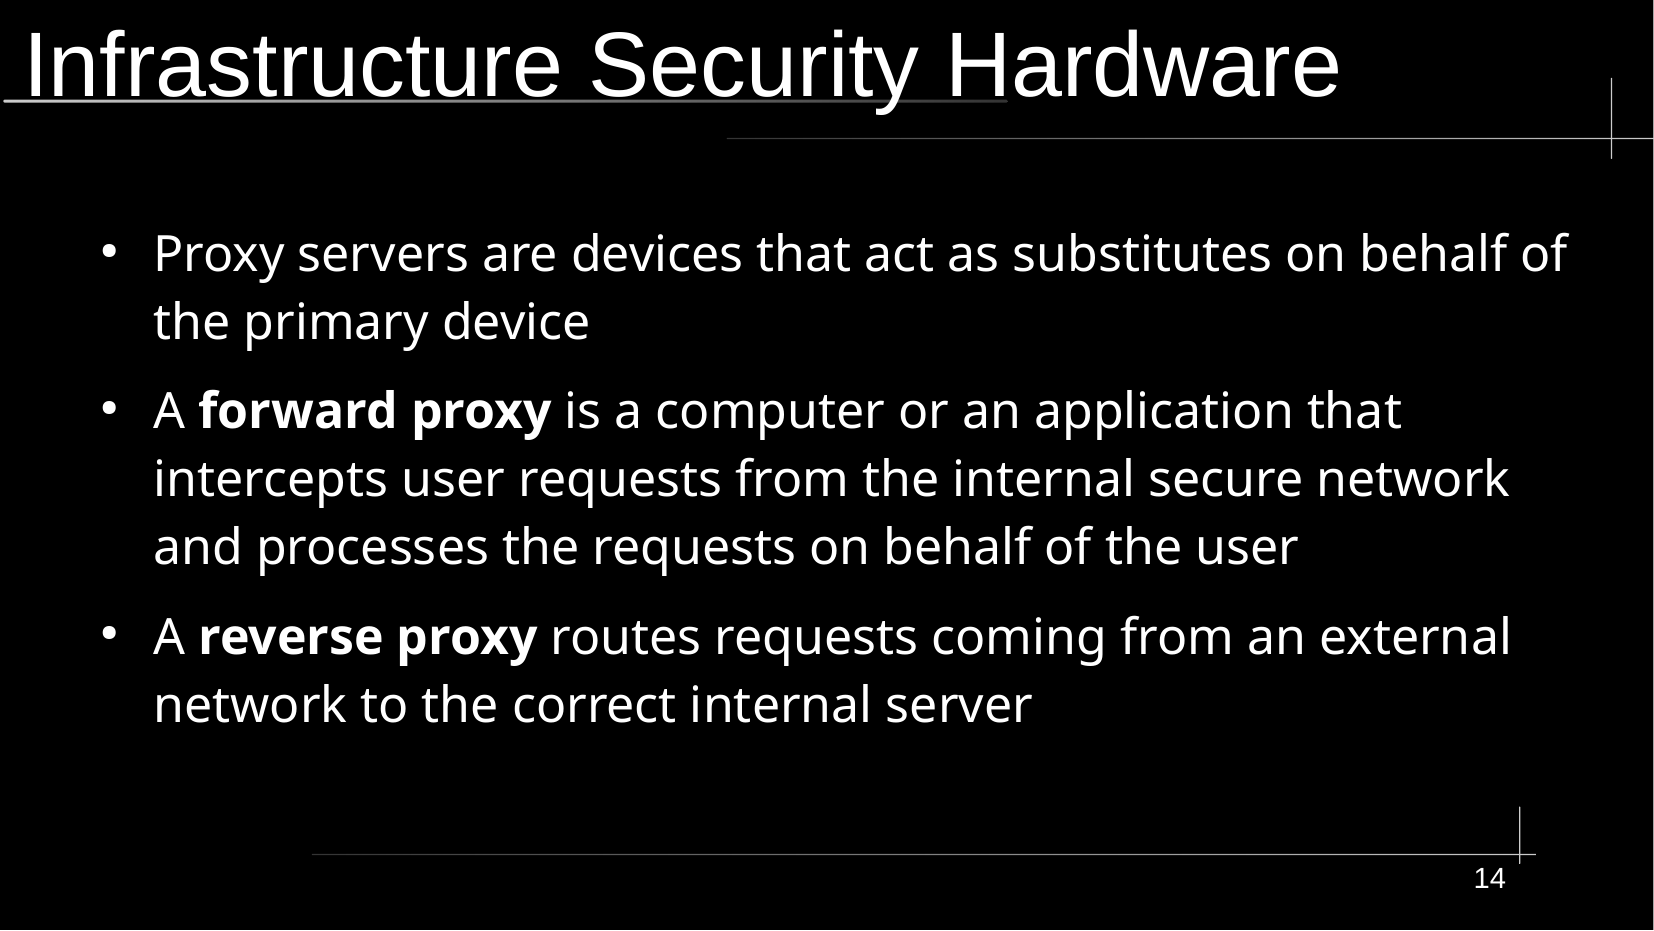

# Infrastructure Security Hardware
Proxy servers are devices that act as substitutes on behalf of the primary device
A forward proxy is a computer or an application that intercepts user requests from the internal secure network and processes the requests on behalf of the user
A reverse proxy routes requests coming from an external network to the correct internal server
14